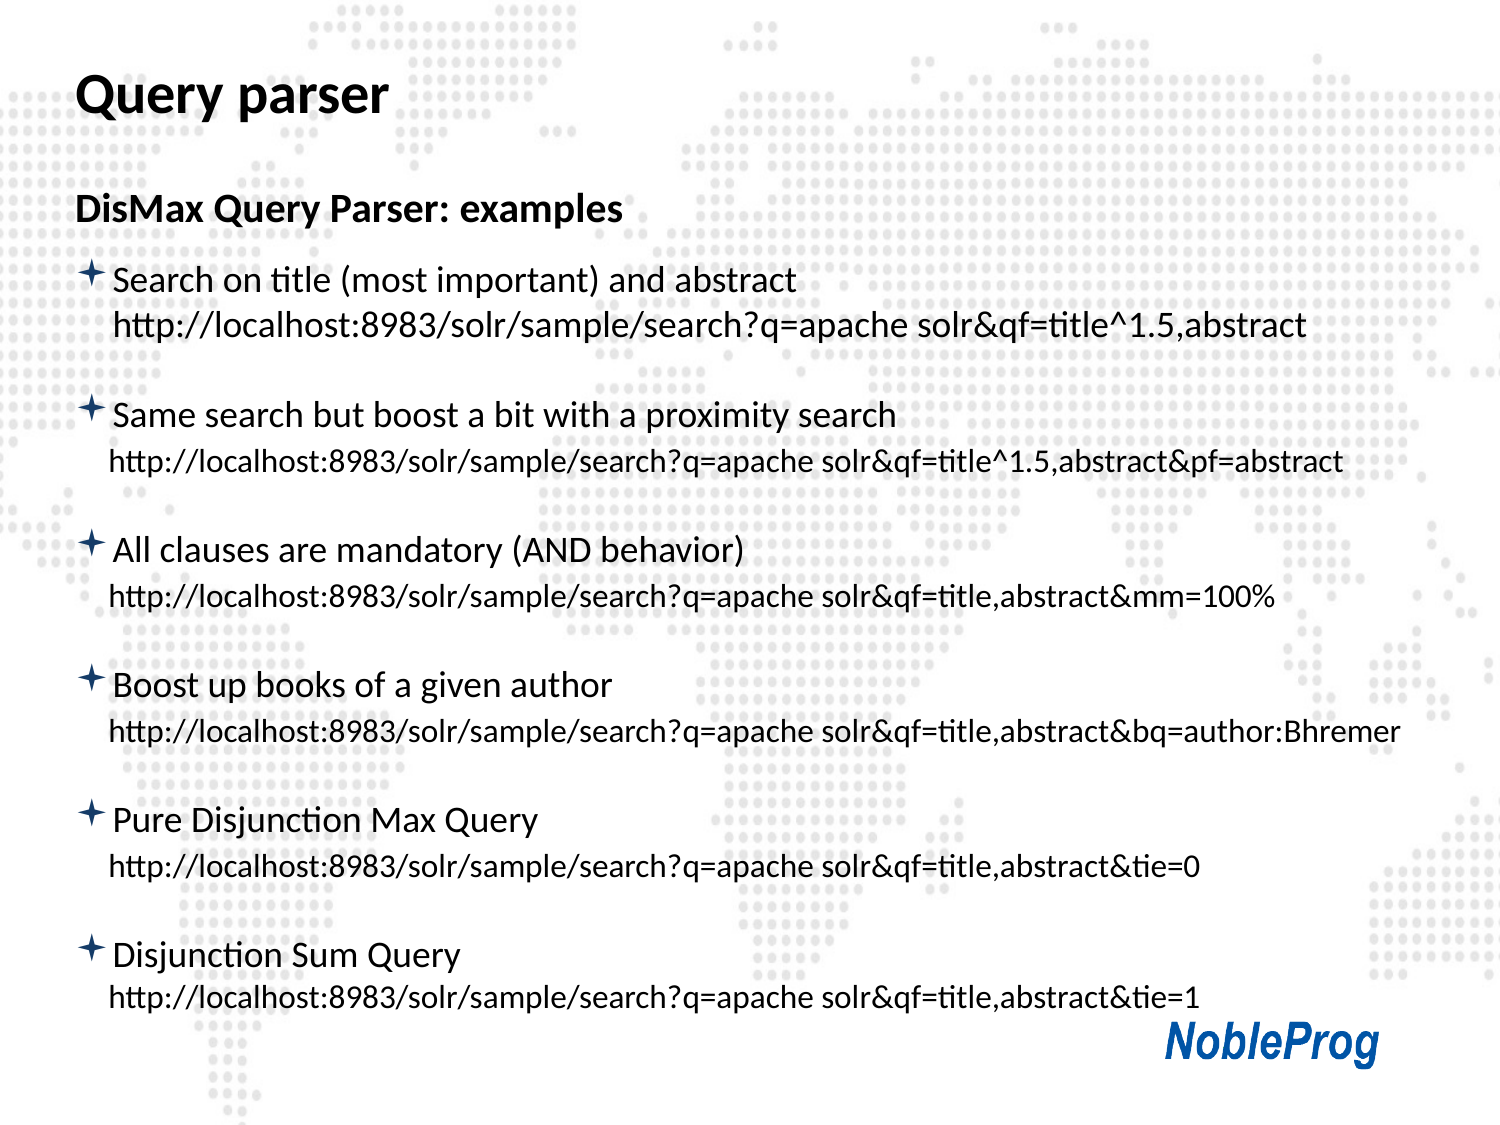

Query parser
DisMax Query Parser: examples
Search on title (most important) and abstract
http://localhost:8983/solr/sample/search?q=apache solr&qf=title^1.5,abstract
Same search but boost a bit with a proximity search
http://localhost:8983/solr/sample/search?q=apache solr&qf=title^1.5,abstract&pf=abstract
All clauses are mandatory (AND behavior)
http://localhost:8983/solr/sample/search?q=apache solr&qf=title,abstract&mm=100%
Boost up books of a given author
http://localhost:8983/solr/sample/search?q=apache solr&qf=title,abstract&bq=author:Bhremer
Pure Disjunction Max Query
http://localhost:8983/solr/sample/search?q=apache solr&qf=title,abstract&tie=0
Disjunction Sum Query
http://localhost:8983/solr/sample/search?q=apache solr&qf=title,abstract&tie=1